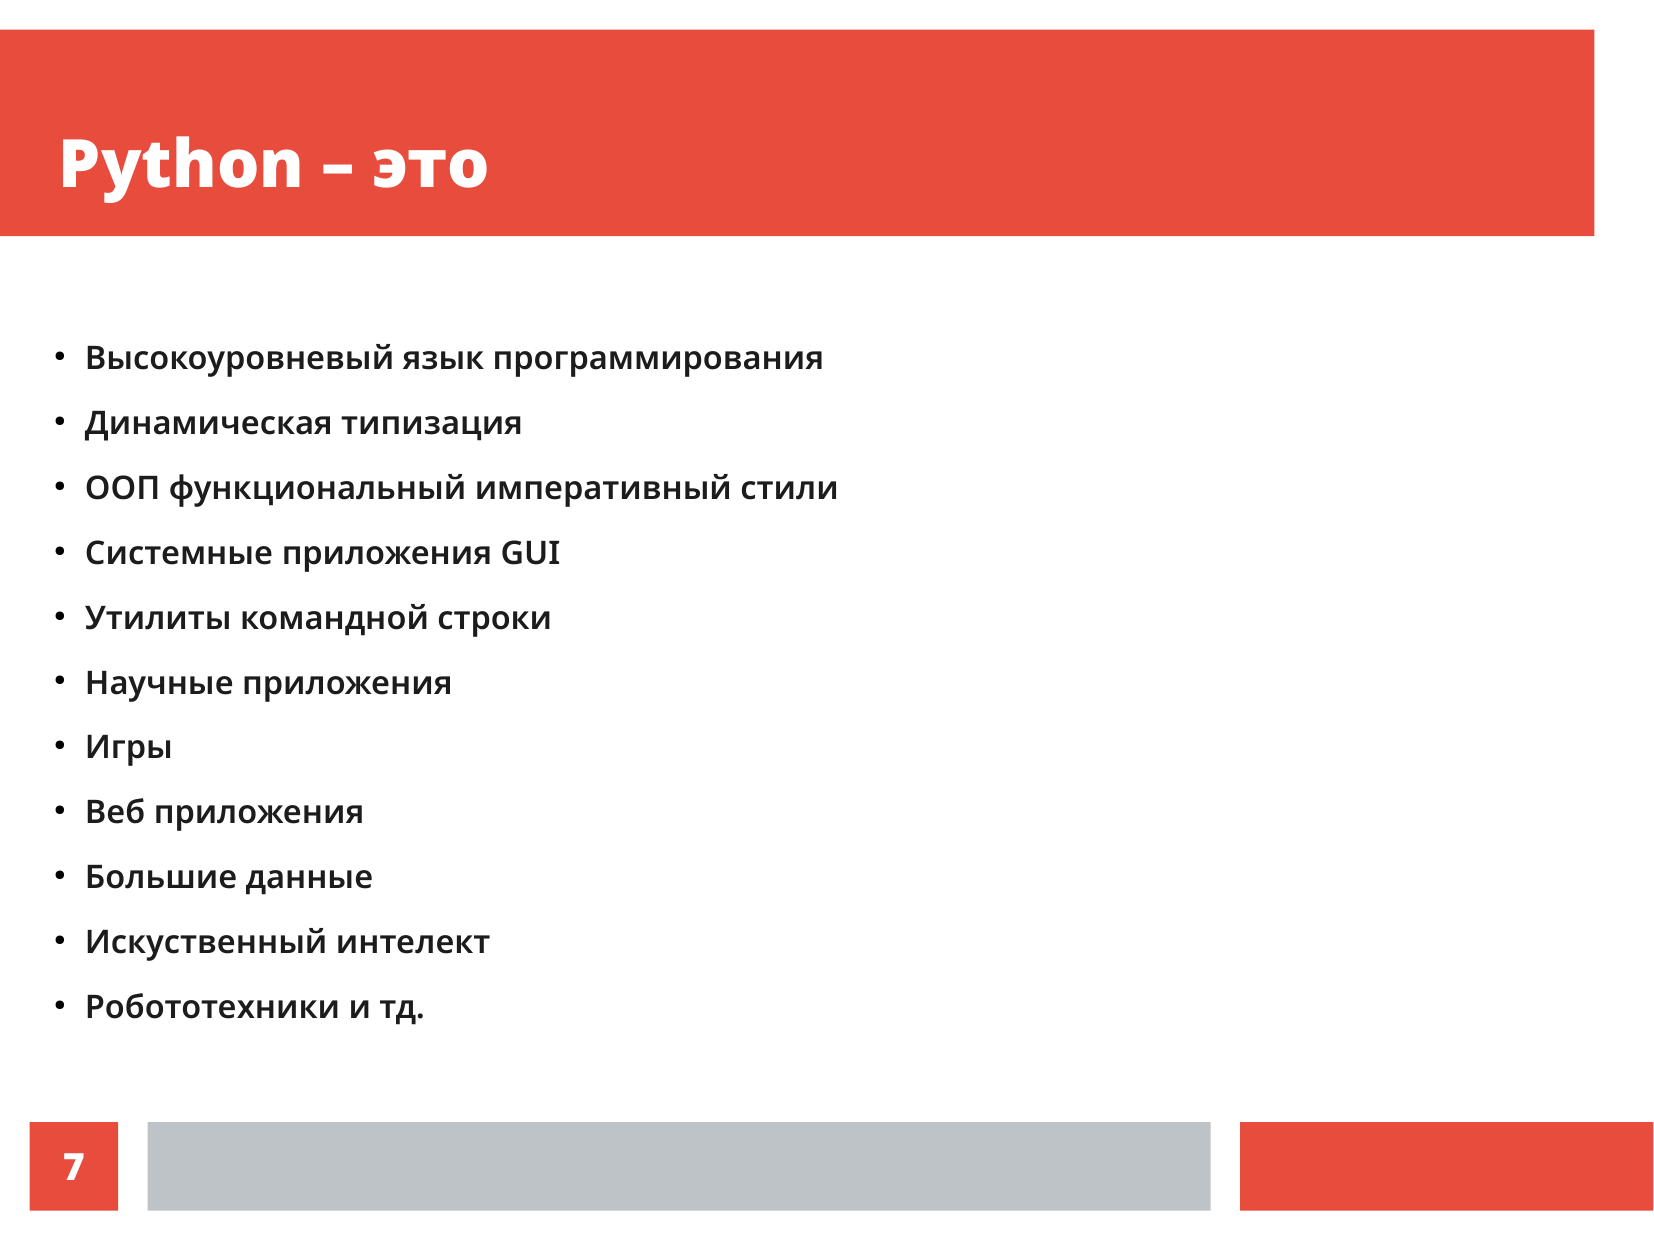

# Python – это
Высокоуровневый язык программирования
Динамическая типизация
ООП функциональный императивный стили
Системные приложения GUI
Утилиты командной строки
Научные приложения
Игры
Веб приложения
Большие данные
Искуственный интелект
Робототехники и тд.
7